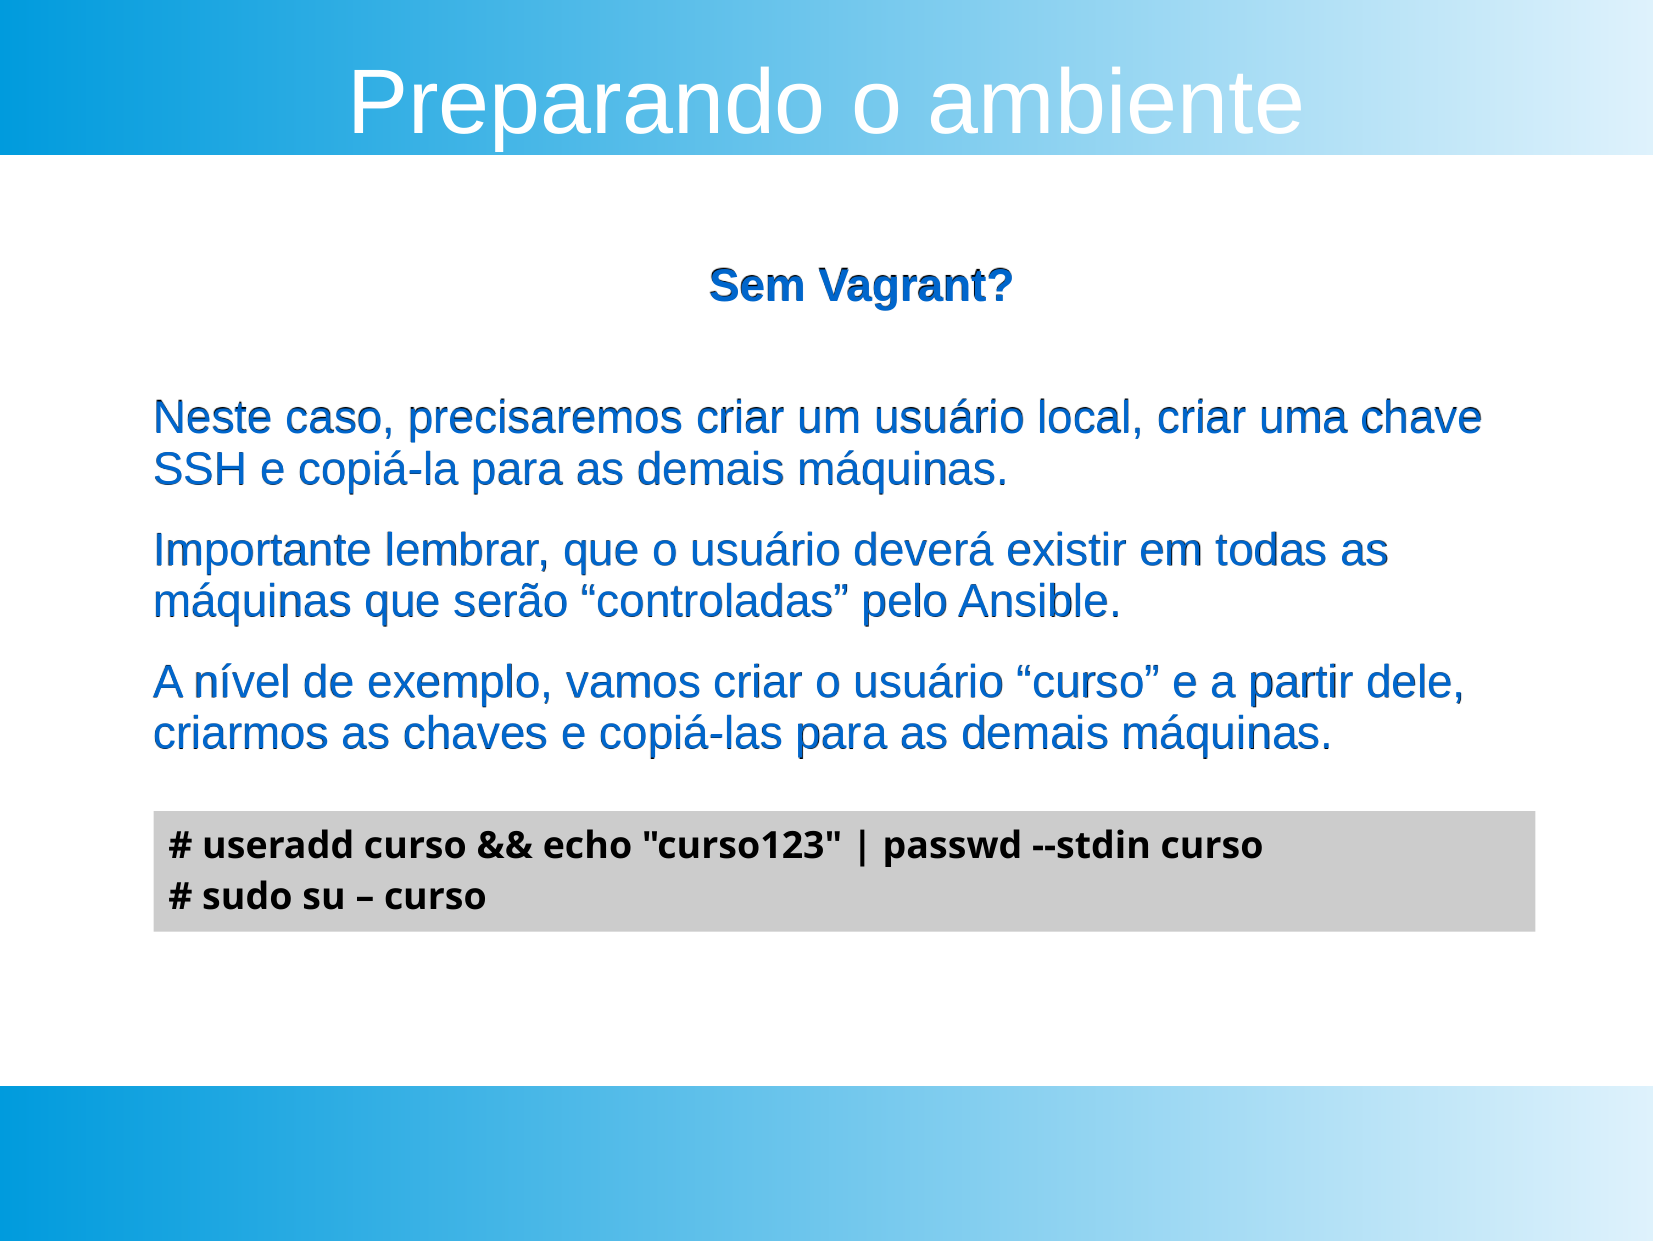

# Preparando o ambiente
Sem Vagrant?
Neste caso, precisaremos criar um usuário local, criar uma chave SSH e copiá-la para as demais máquinas.
Importante lembrar, que o usuário deverá existir em todas as máquinas que serão “controladas” pelo Ansible.
A nível de exemplo, vamos criar o usuário “curso” e a partir dele, criarmos as chaves e copiá-las para as demais máquinas.
# useradd curso && echo "curso123" | passwd --stdin curso
# sudo su – curso